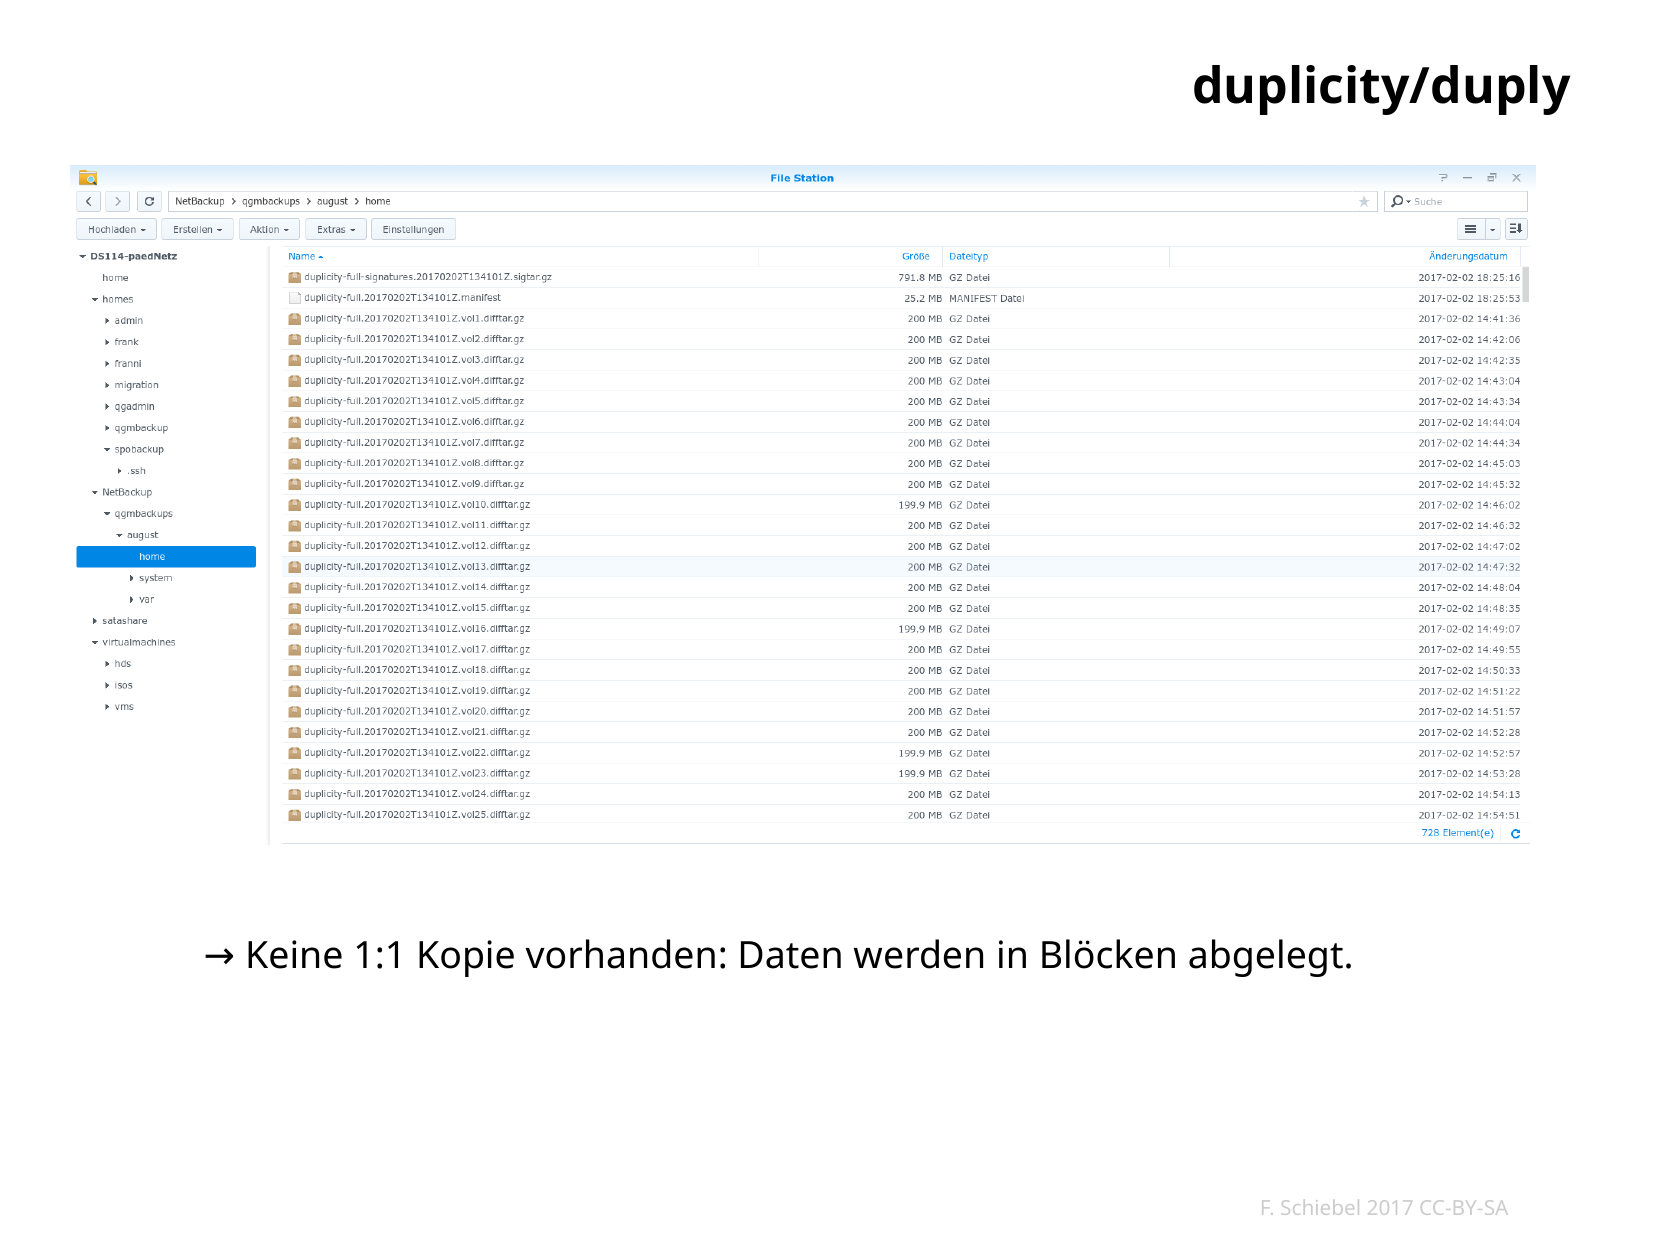

# duplicity/duply
→ Keine 1:1 Kopie vorhanden: Daten werden in Blöcken abgelegt.